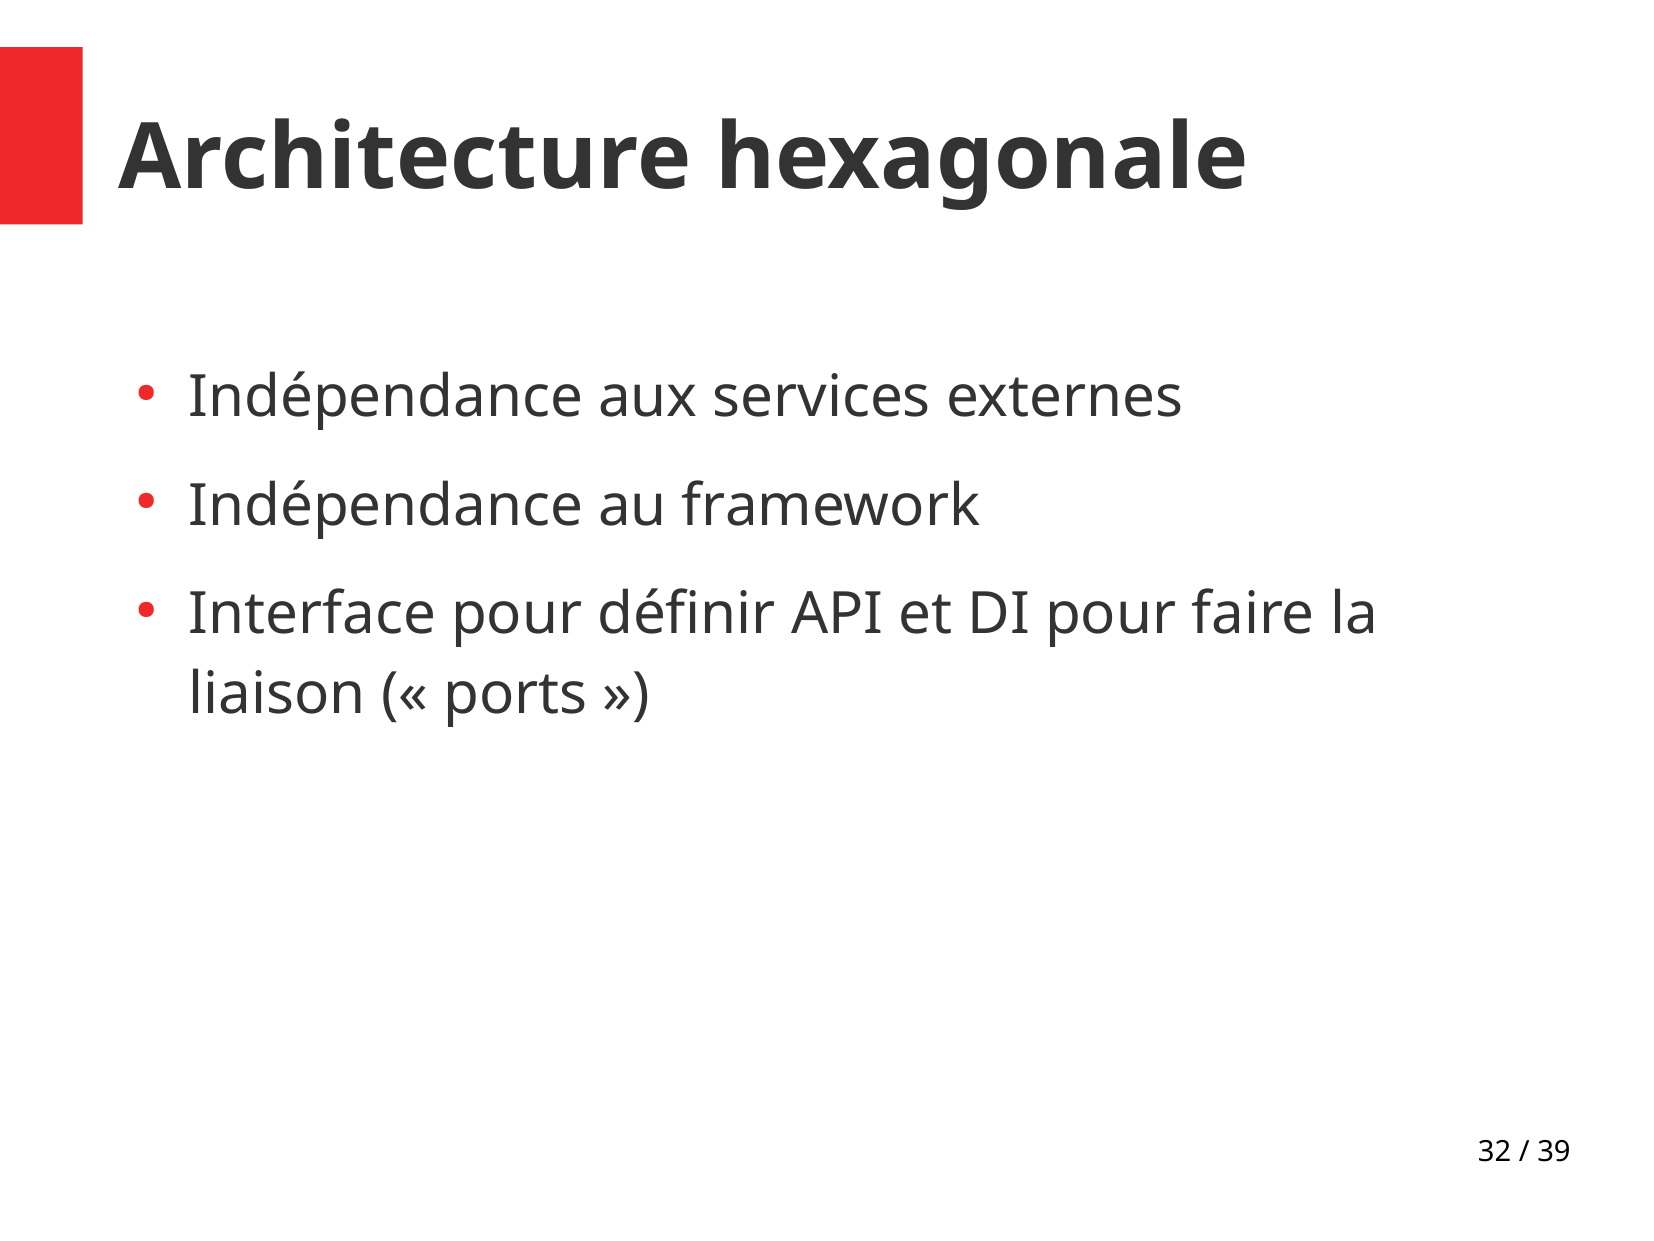

# Architecture hexagonale
Indépendance aux services externes
Indépendance au framework
Interface pour définir API et DI pour faire la liaison (« ports »)
32